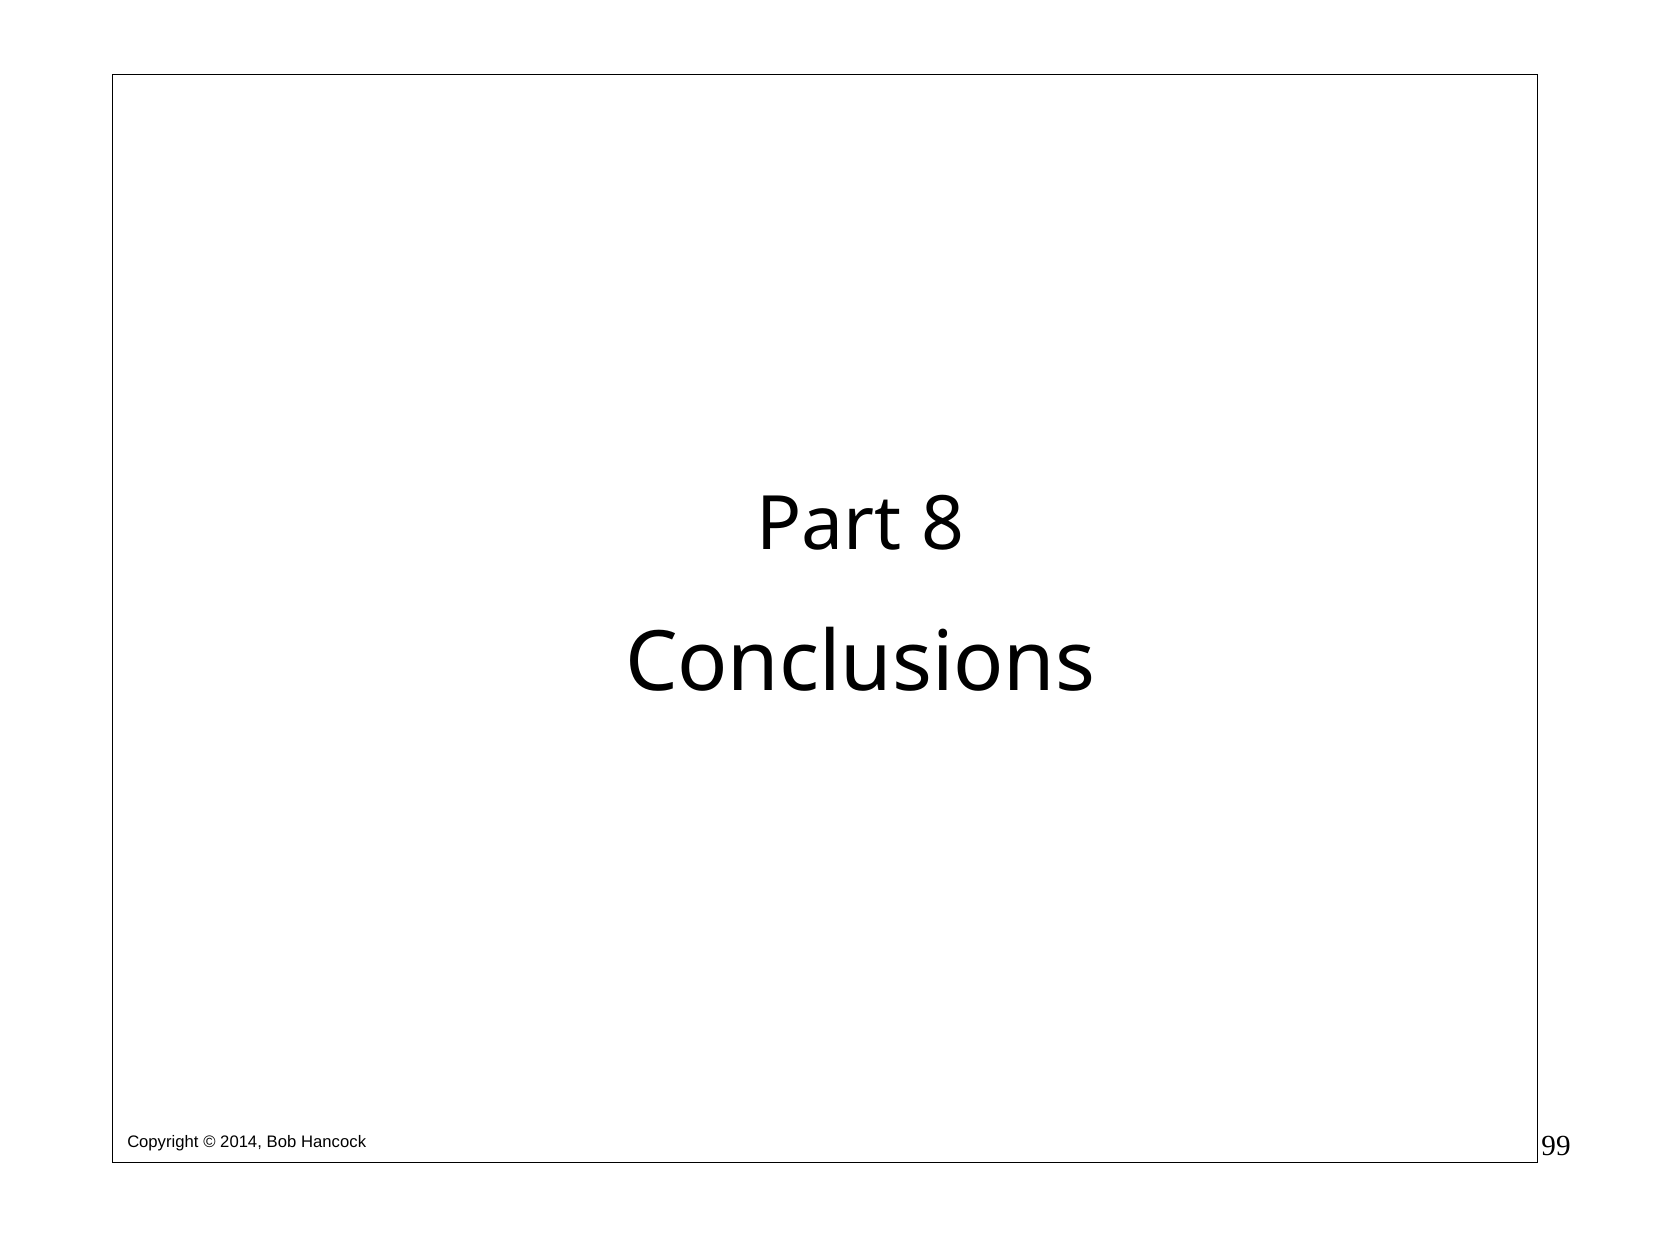

#
Part 8
Conclusions
Copyright © 2014, Bob Hancock
99